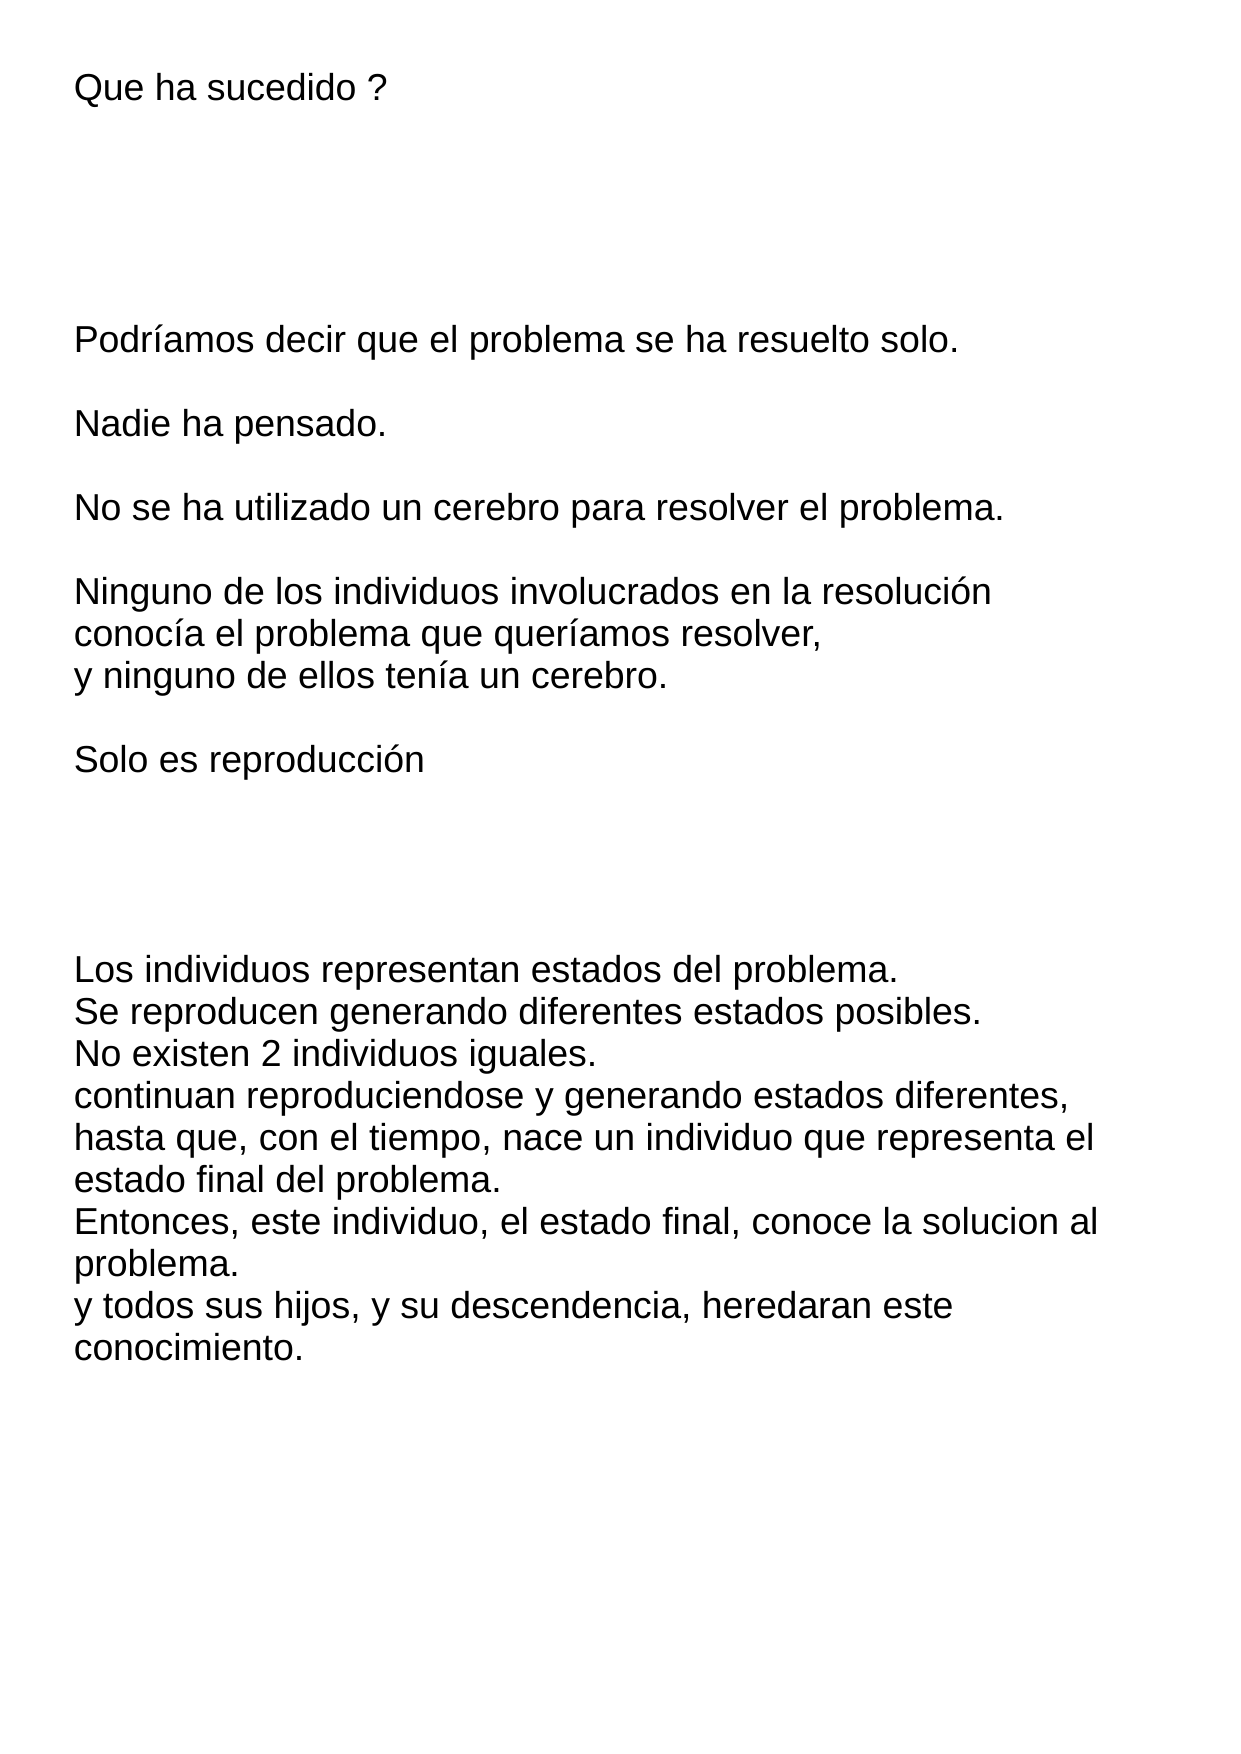

Que ha sucedido ?
Podríamos decir que el problema se ha resuelto solo.
Nadie ha pensado.
No se ha utilizado un cerebro para resolver el problema.
Ninguno de los individuos involucrados en la resolución
conocía el problema que queríamos resolver,
y ninguno de ellos tenía un cerebro.
Solo es reproducción
Los individuos representan estados del problema.
Se reproducen generando diferentes estados posibles.
No existen 2 individuos iguales.
continuan reproduciendose y generando estados diferentes,
hasta que, con el tiempo, nace un individuo que representa el estado final del problema.
Entonces, este individuo, el estado final, conoce la solucion al problema.
y todos sus hijos, y su descendencia, heredaran este conocimiento.